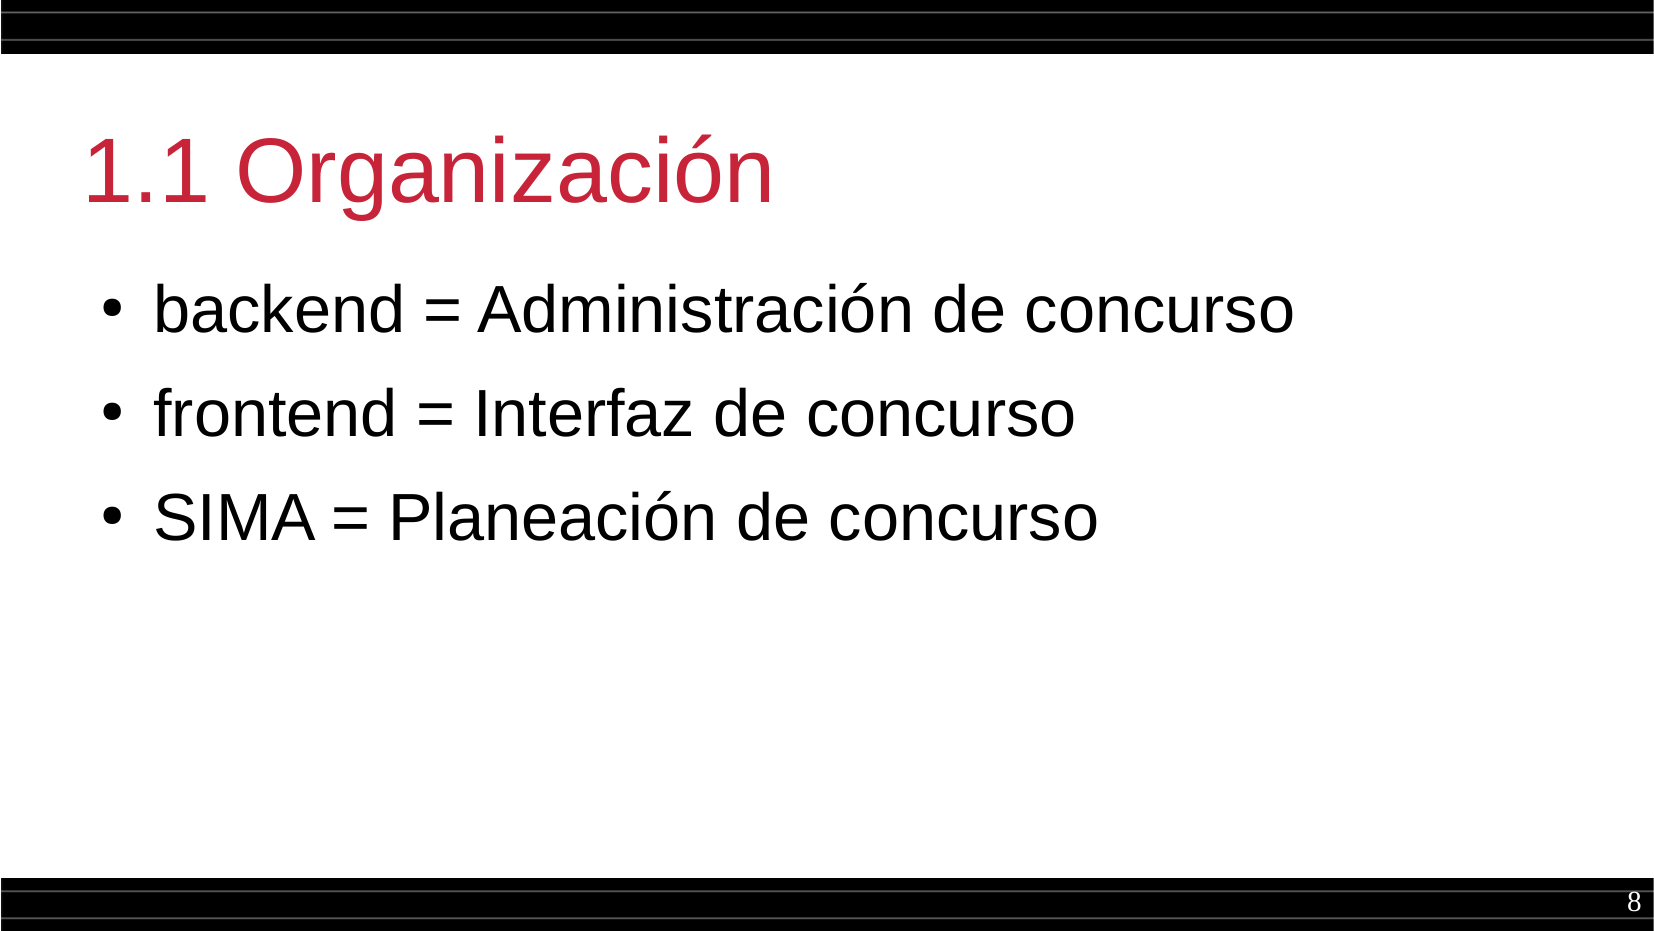

# 1.1 Organización
backend = Administración de concurso
frontend = Interfaz de concurso
SIMA = Planeación de concurso